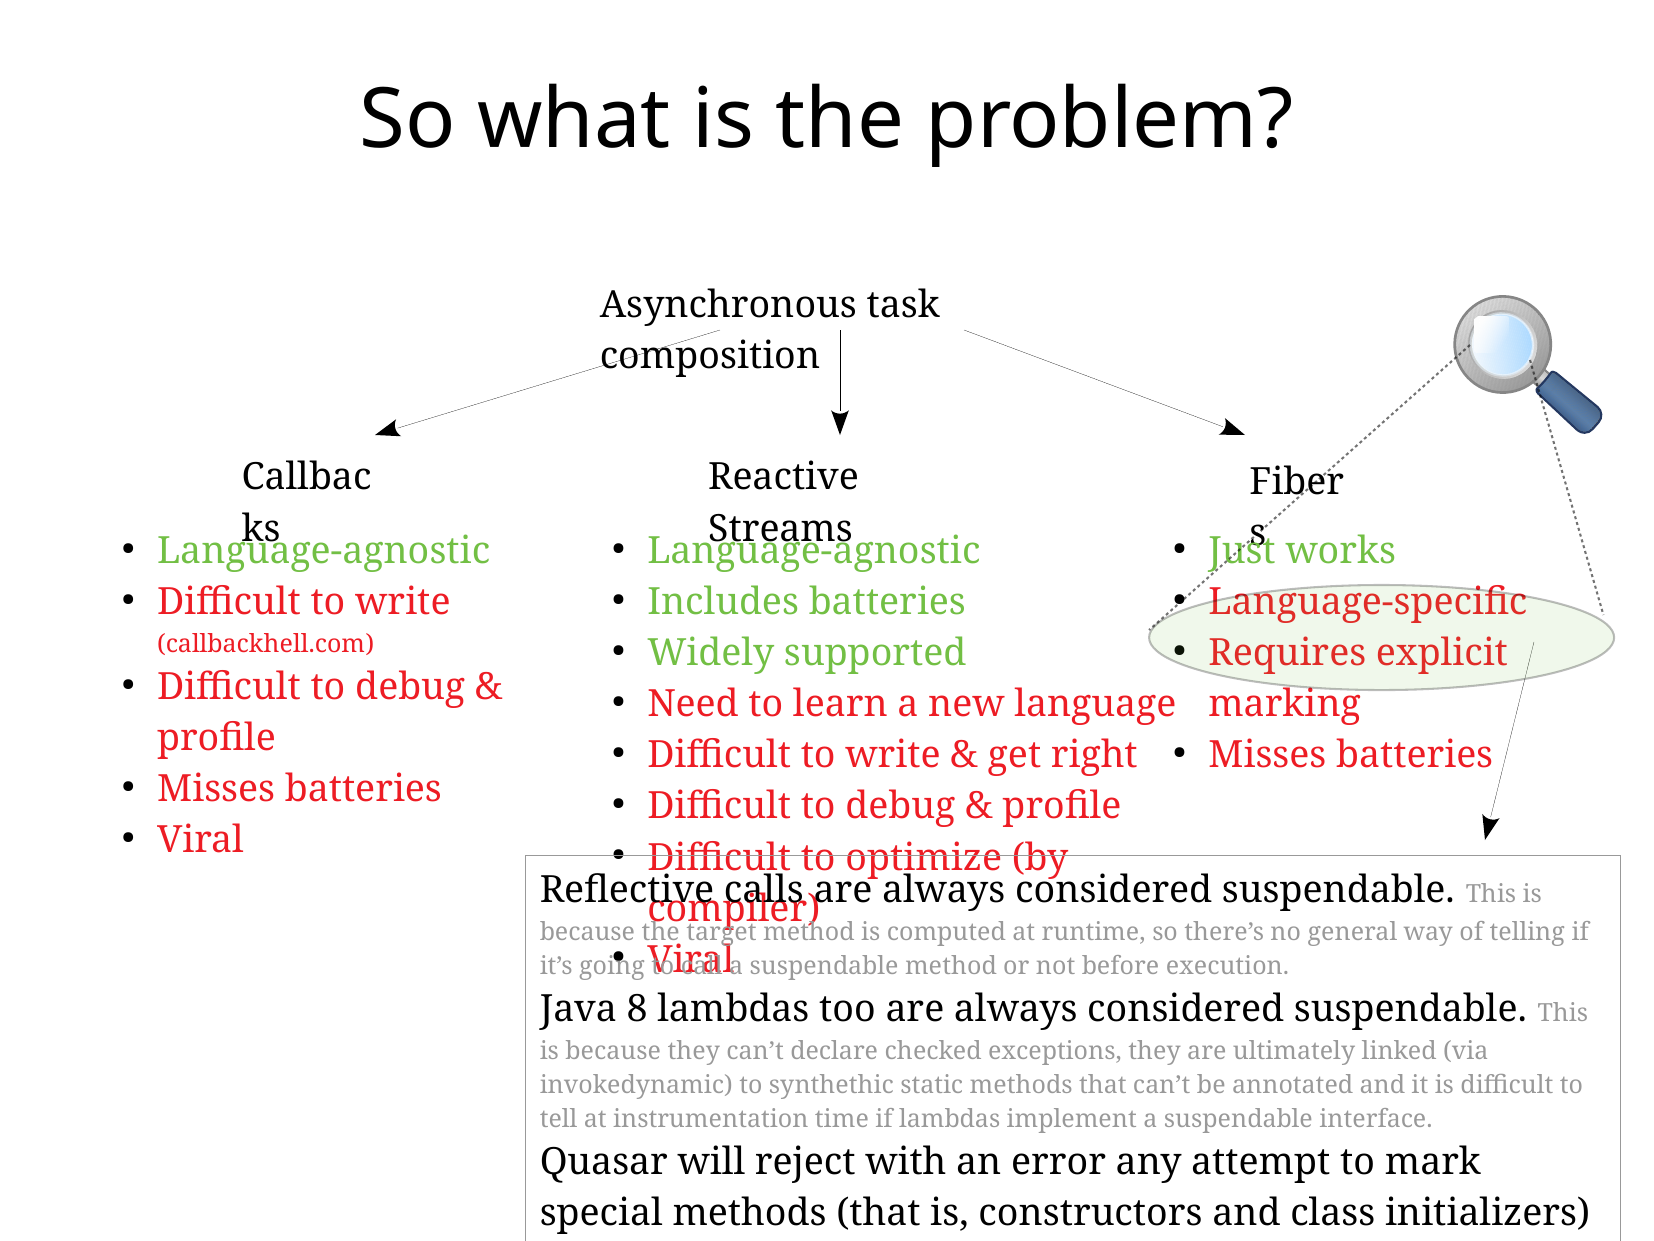

# So what is the problem?
Asynchronous task composition
Callbacks
Reactive Streams
Fibers
Language-agnostic
Difficult to write
(callbackhell.com)
Difficult to debug & profile
Misses batteries
Viral
Language-agnostic
Includes batteries
Widely supported
Need to learn a new language
Difficult to write & get right
Difficult to debug & profile
Difficult to optimize (by compiler)
Viral
Just works
Language-specific
Requires explicit marking
Misses batteries
Reflective calls are always considered suspendable. This is because the target method is computed at runtime, so there’s no general way of telling if it’s going to call a suspendable method or not before execution.
Java 8 lambdas too are always considered suspendable. This is because they can’t declare checked exceptions, they are ultimately linked (via invokedynamic) to synthethic static methods that can’t be annotated and it is difficult to tell at instrumentation time if lambdas implement a suspendable interface.
Quasar will reject with an error any attempt to mark special methods (that is, constructors and class initializers) as suspendable. This is because suspending in an initializer could expose objects or classes before they’re fully initialized and this is an error-prone, difficult-to-troubleshoot situation that can always (and must) be avoided.